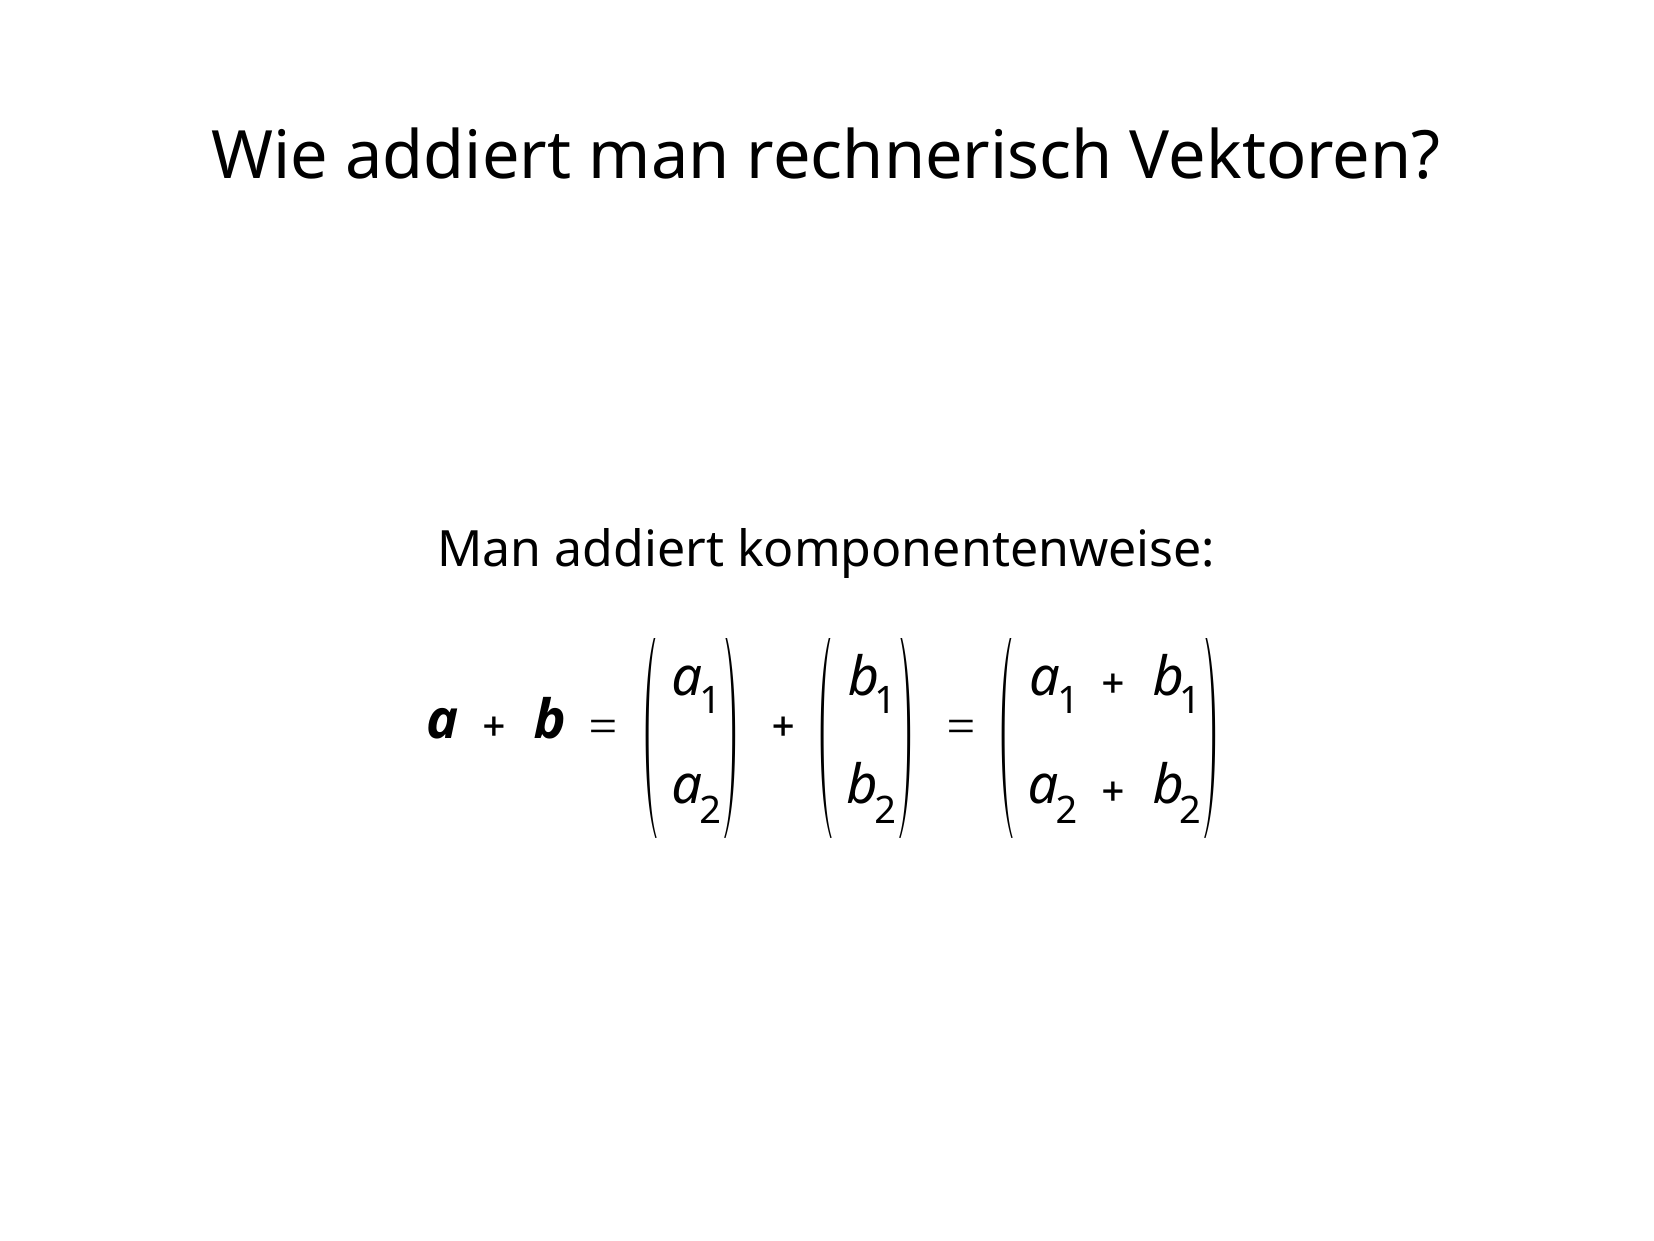

# Wie addiert man rechnerisch Vektoren?
Man addiert komponentenweise: